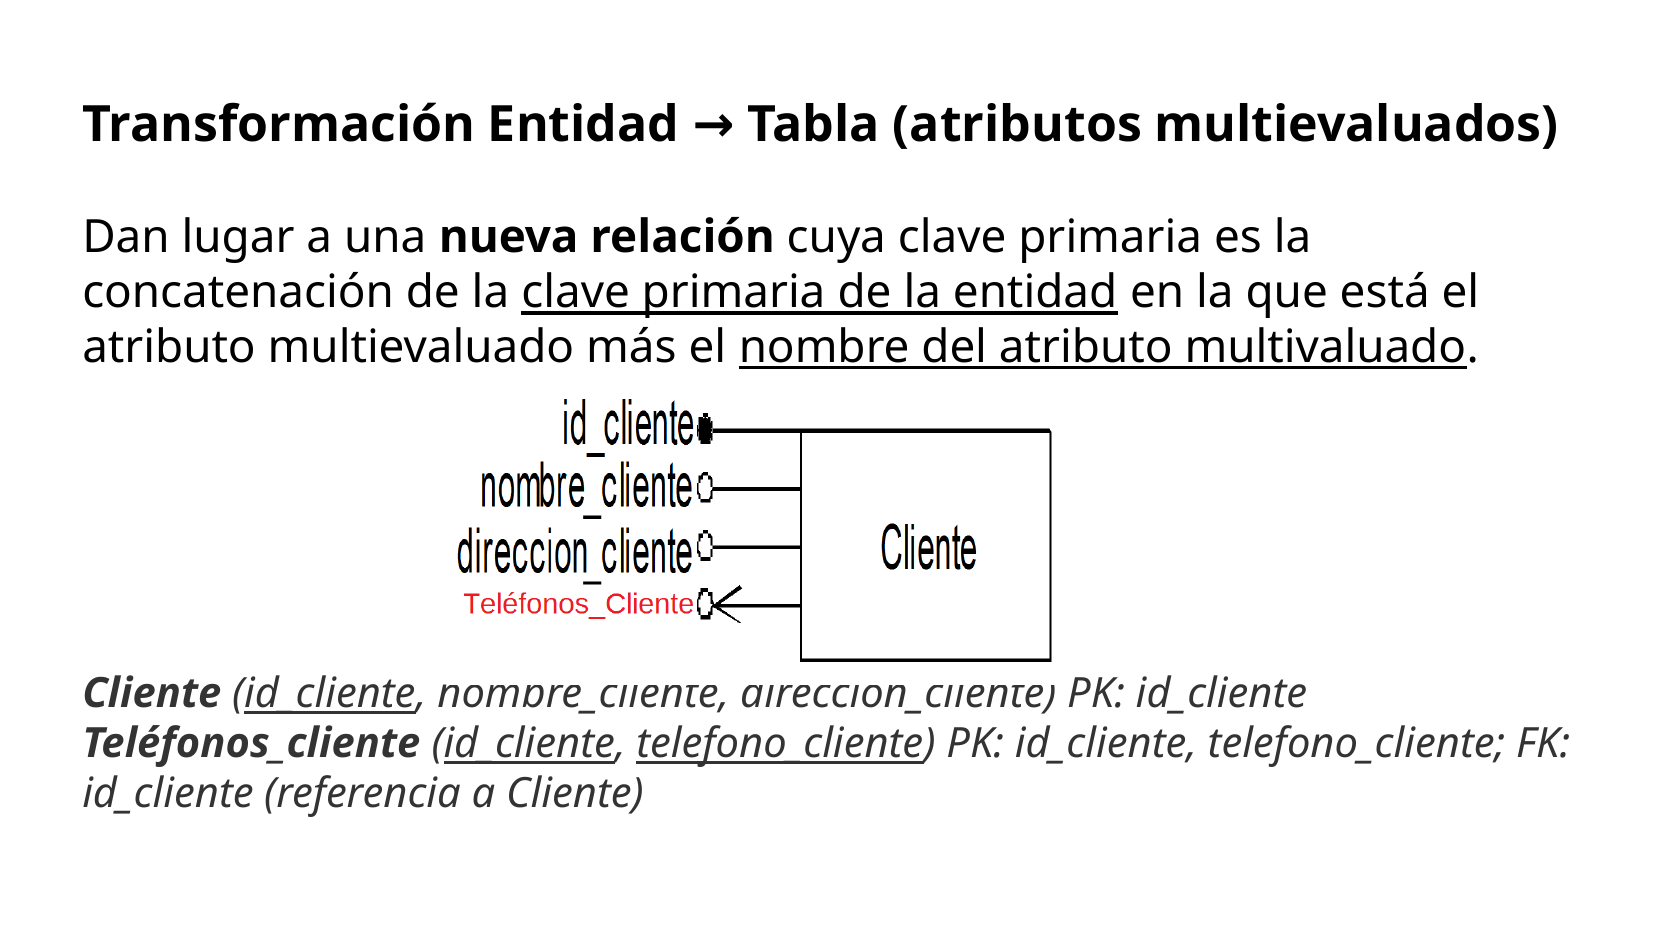

Transformación Entidad → Tabla (atributos multievaluados)
Dan lugar a una nueva relación cuya clave primaria es la concatenación de la clave primaria de la entidad en la que está el atributo multievaluado más el nombre del atributo multivaluado.
Cliente (id_cliente, nombre_cliente, direccion_cliente) PK: id_cliente
Teléfonos_cliente (id_cliente, telefono_cliente) PK: id_cliente, telefono_cliente; FK: id_cliente (referencia a Cliente)